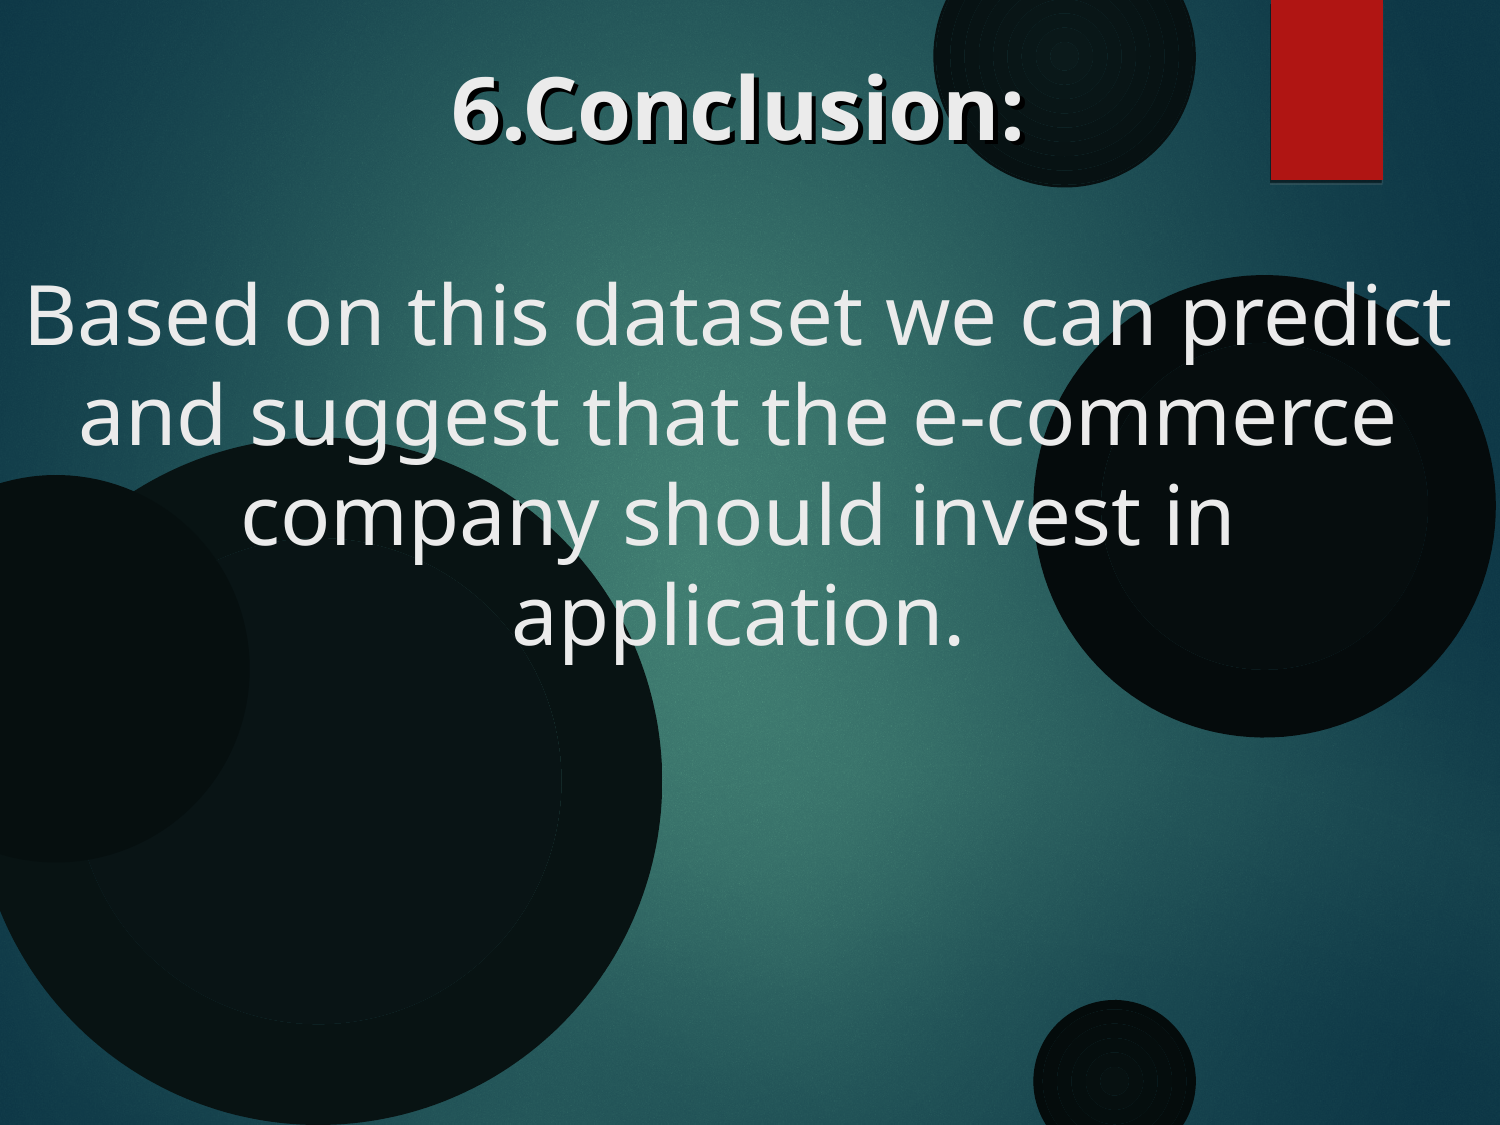

# 6.Conclusion: Based on this dataset we can predict and suggest that the e-commerce company should invest in application.